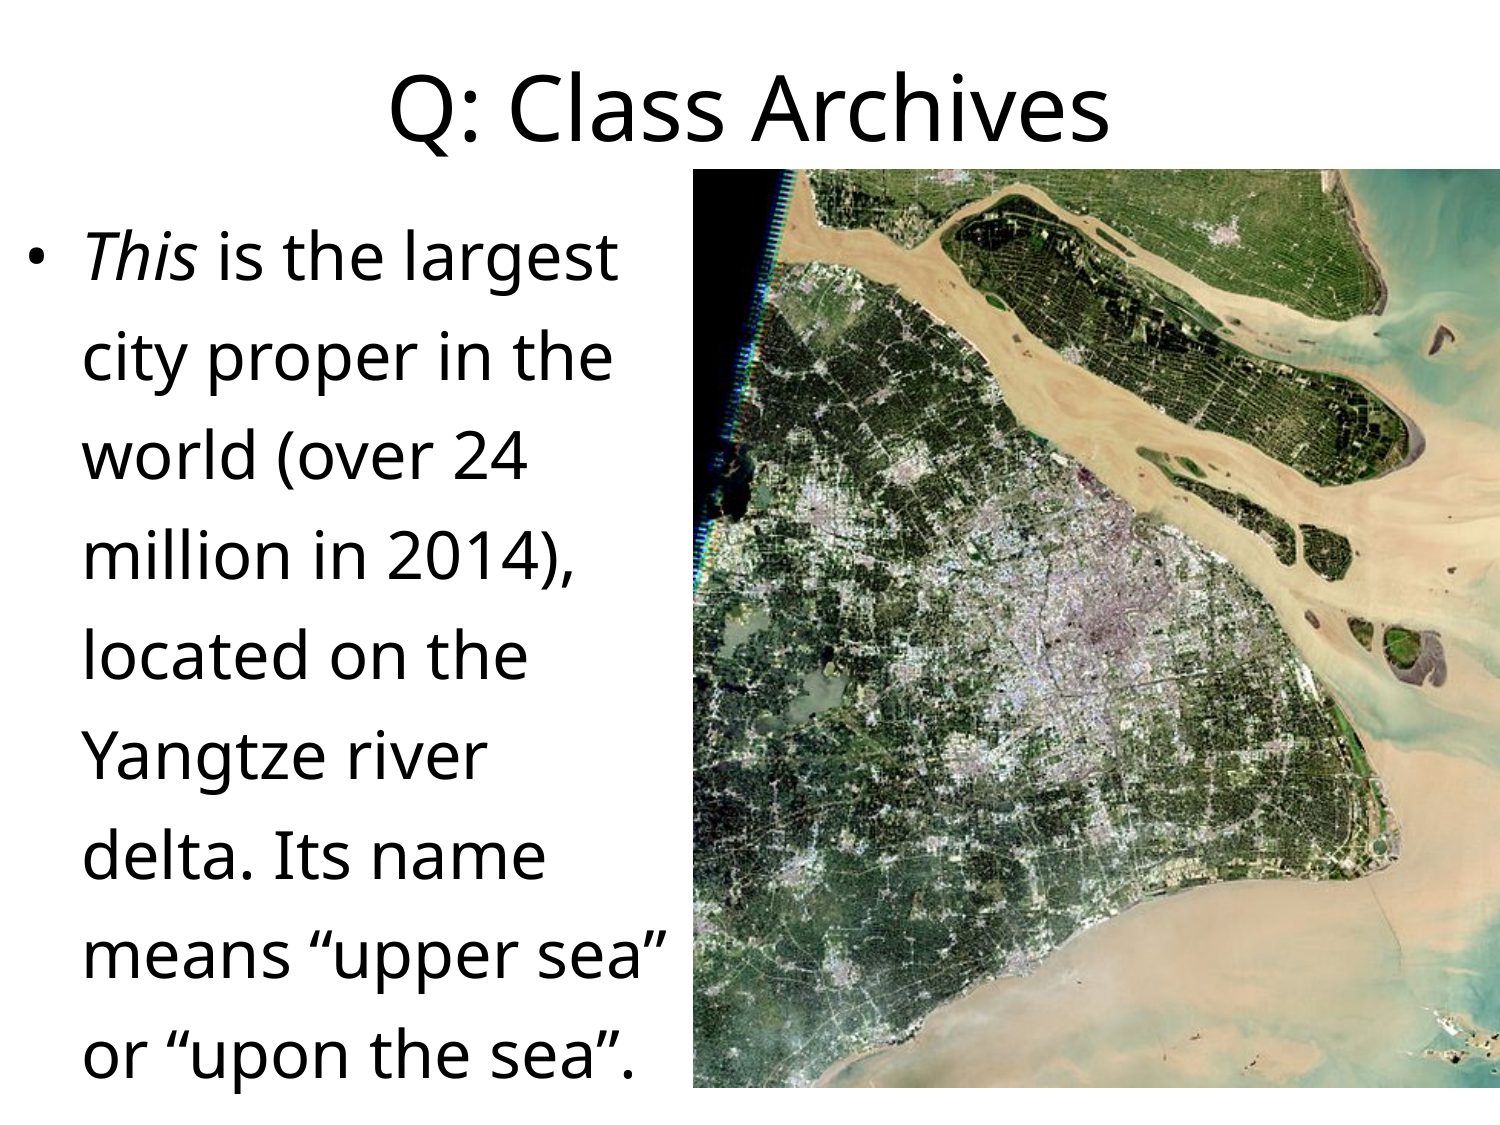

# Q: Class Archives
This is the largest city proper in the world (over 24 million in 2014), located on the Yangtze river delta. Its name means “upper sea” or “upon the sea”.